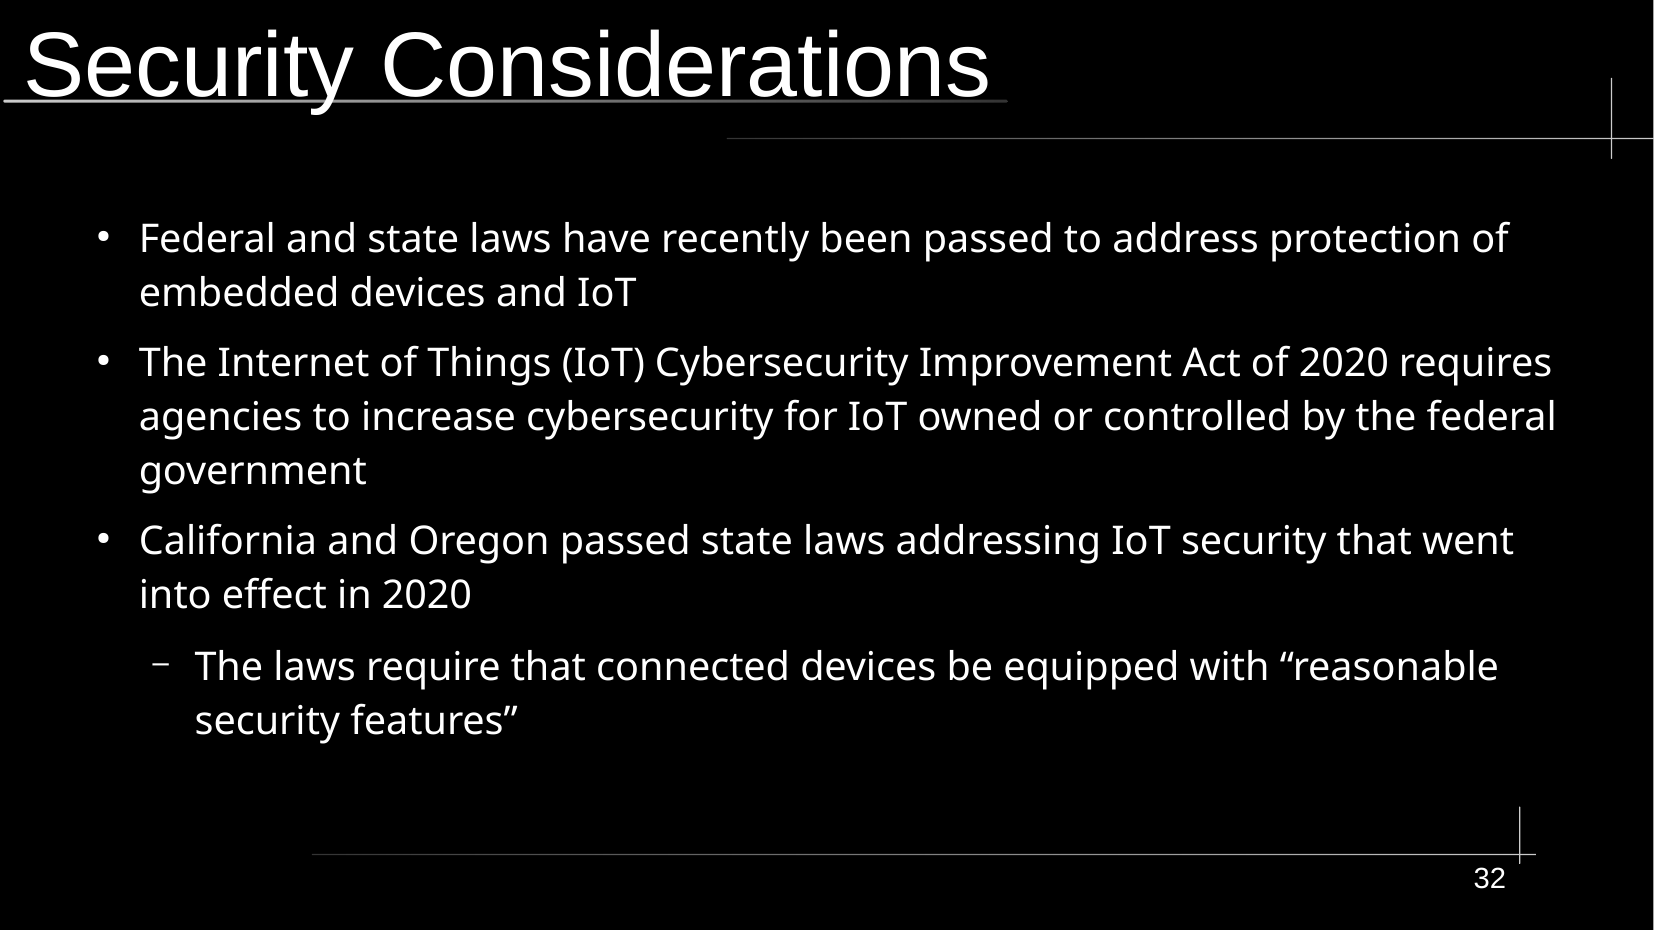

# Security Considerations
Federal and state laws have recently been passed to address protection of embedded devices and IoT
The Internet of Things (IoT) Cybersecurity Improvement Act of 2020 requires agencies to increase cybersecurity for IoT owned or controlled by the federal government
California and Oregon passed state laws addressing IoT security that went into effect in 2020
The laws require that connected devices be equipped with “reasonable security features”
32